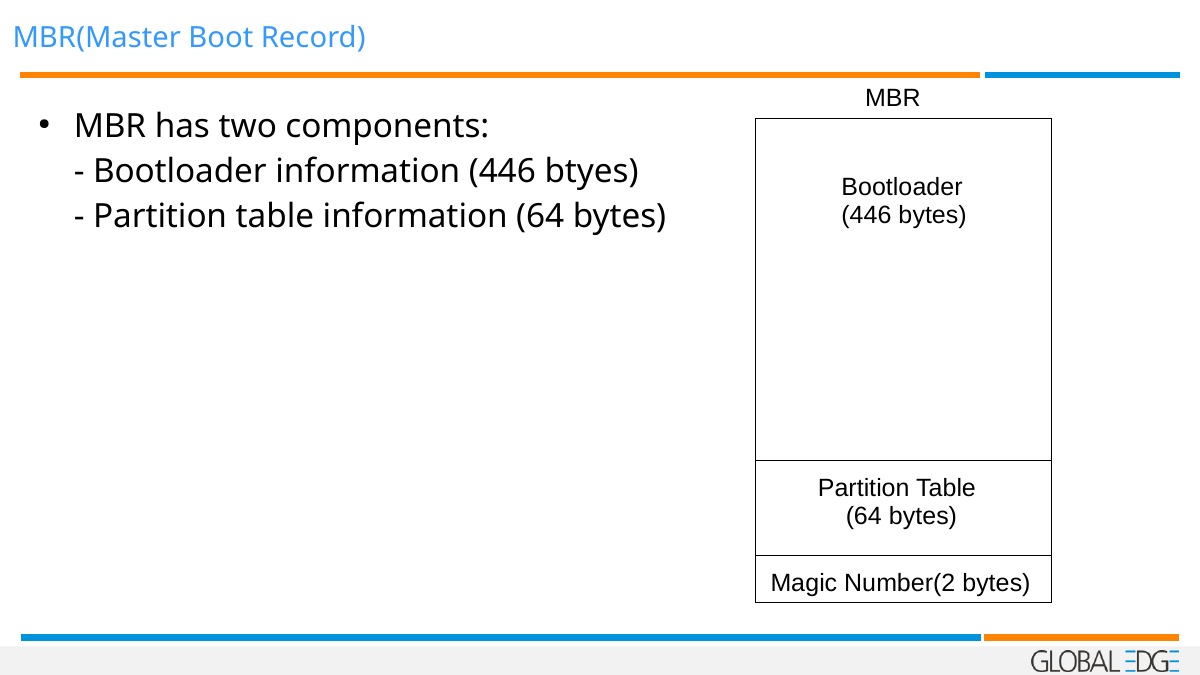

# MBR(Master Boot Record)
MBR
MBR has two components:
- Bootloader information (446 btyes)
- Partition table information (64 bytes)
Bootloader
(446 bytes)
Partition Table
 (64 bytes)
Magic Number(2 bytes)